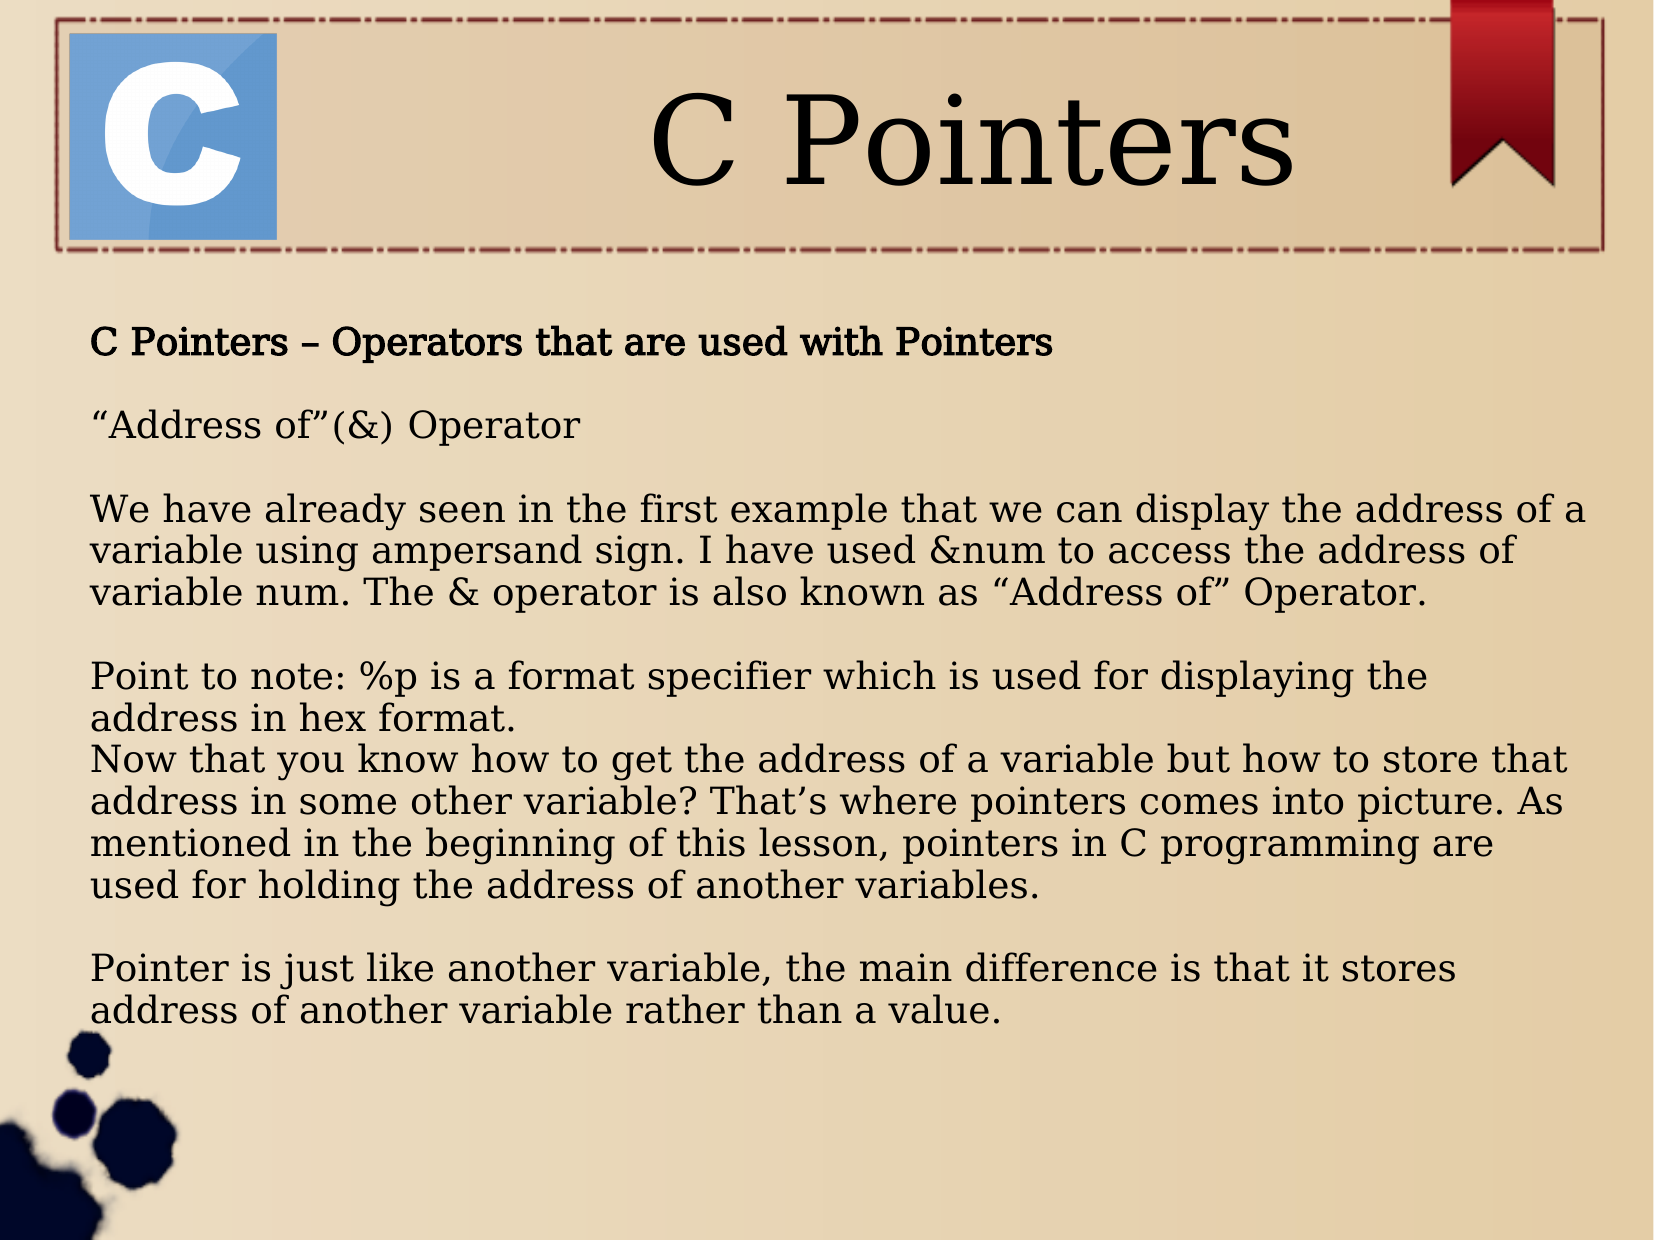

# C Pointers
C Pointers – Operators that are used with Pointers
“Address of”(&) Operator
We have already seen in the first example that we can display the address of a variable using ampersand sign. I have used &num to access the address of variable num. The & operator is also known as “Address of” Operator.
Point to note: %p is a format specifier which is used for displaying the address in hex format.
Now that you know how to get the address of a variable but how to store that address in some other variable? That’s where pointers comes into picture. As mentioned in the beginning of this lesson, pointers in C programming are used for holding the address of another variables.
Pointer is just like another variable, the main difference is that it stores address of another variable rather than a value.